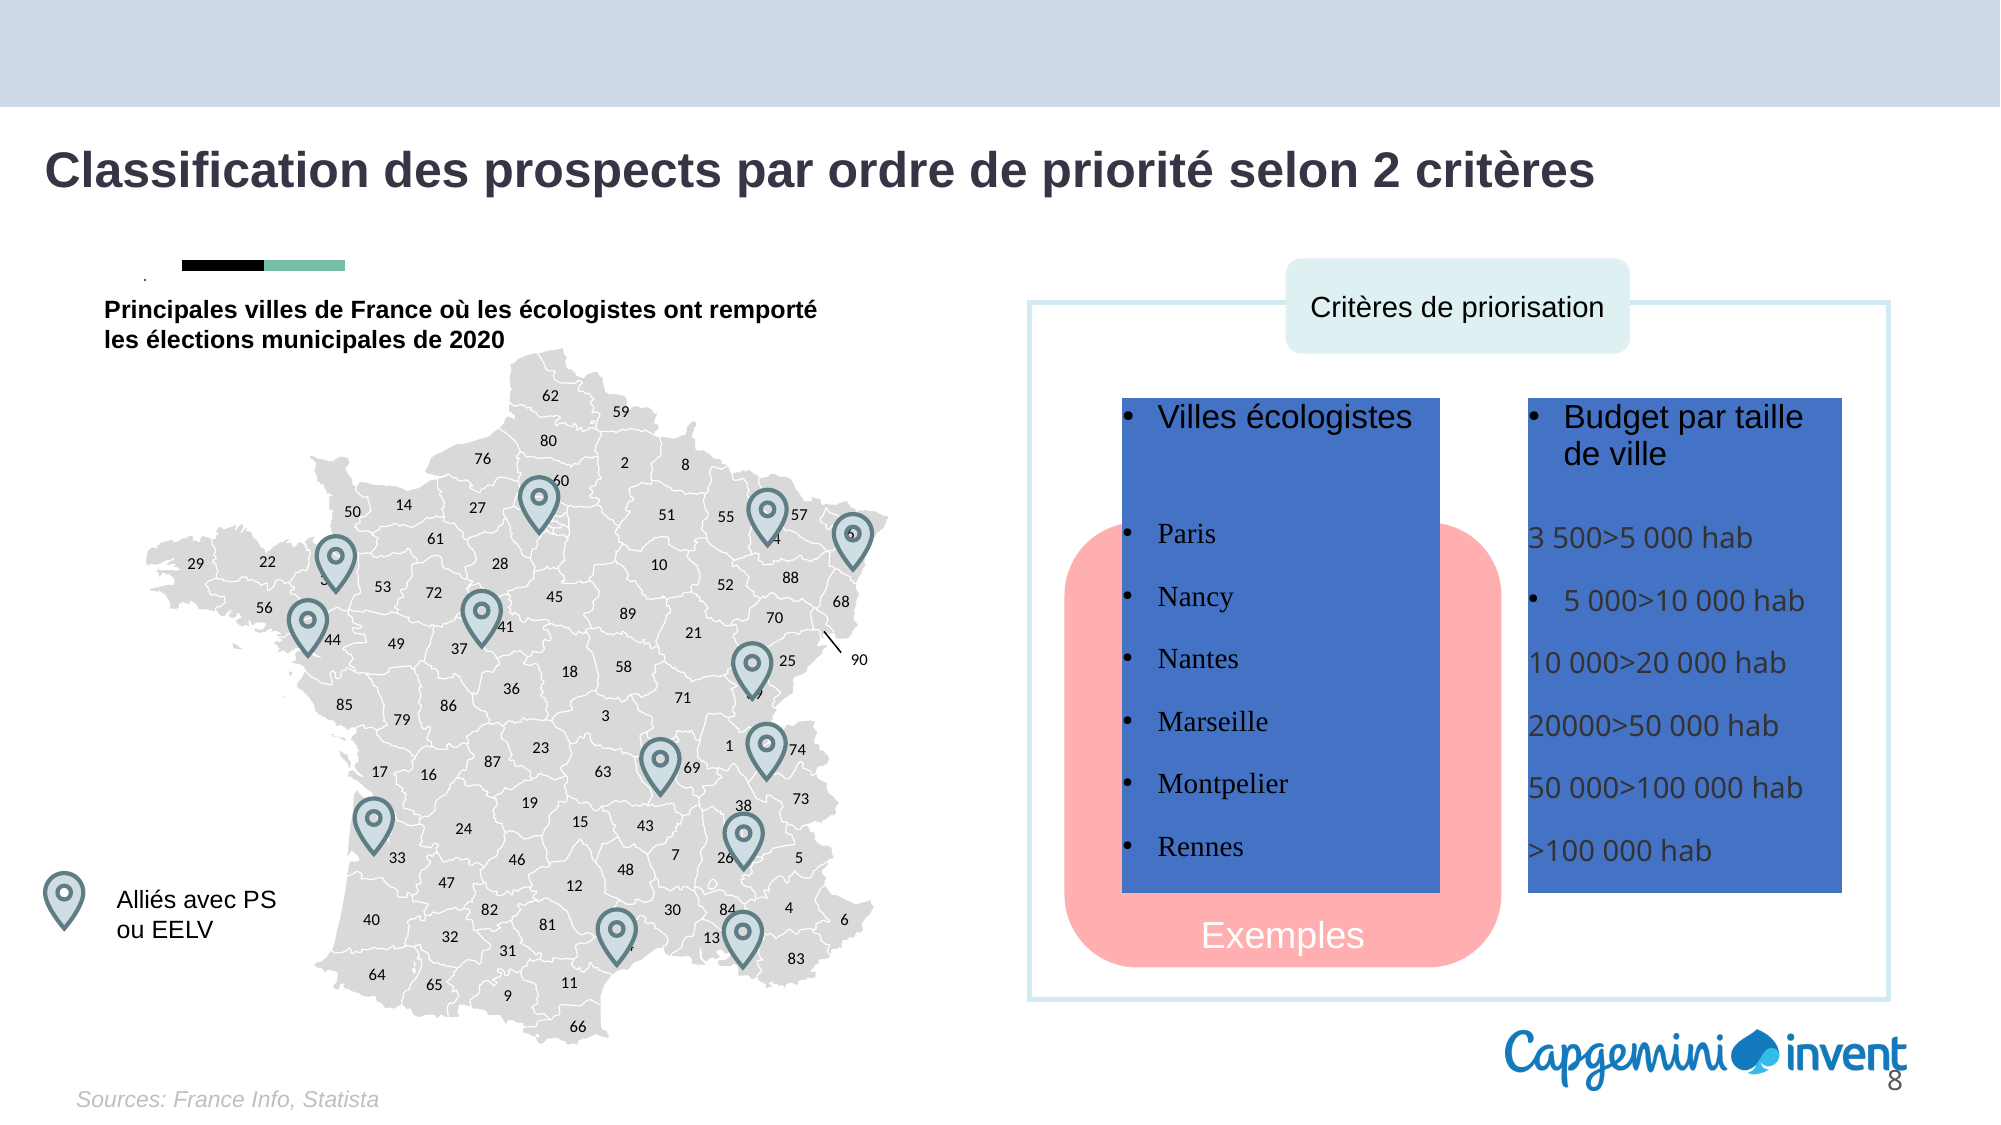

# Classification des prospects par ordre de priorité selon 2 critères
Critères de priorisation
1
1
[0 to 100[
[100 to 200[
[200 to 300[
[300 to 400[
400+
400+
400+
400+
400+
400+
62
59
80
76
2
8
60
14
27
50
57
51
55
67
54
61
22
28
29
10
88
35
52
53
72
45
68
56
89
70
41
21
44
49
37
90
25
58
18
36
39
71
85
86
3
79
1
23
74
87
69
42
17
63
16
73
19
38
15
43
24
7
26
33
5
46
48
47
12
4
30
82
84
6
40
81
32
13
34
31
83
64
11
65
9
66
Principales villes de France où les écologistes ont remporté les élections municipales de 2020
| Villes écologistes |
| --- |
| Paris |
| Nancy |
| Nantes |
| Marseille |
| Montpelier |
| Rennes |
| Budget par taille de ville |
| --- |
| 3 500>5 000 hab |
| 5 000>10 000 hab |
| 10 000>20 000 hab |
| 20000>50 000 hab |
| 50 000>100 000 hab |
| >100 000 hab |
Exemples
Alliés avec PS ou EELV
Sources: France Info, Statista